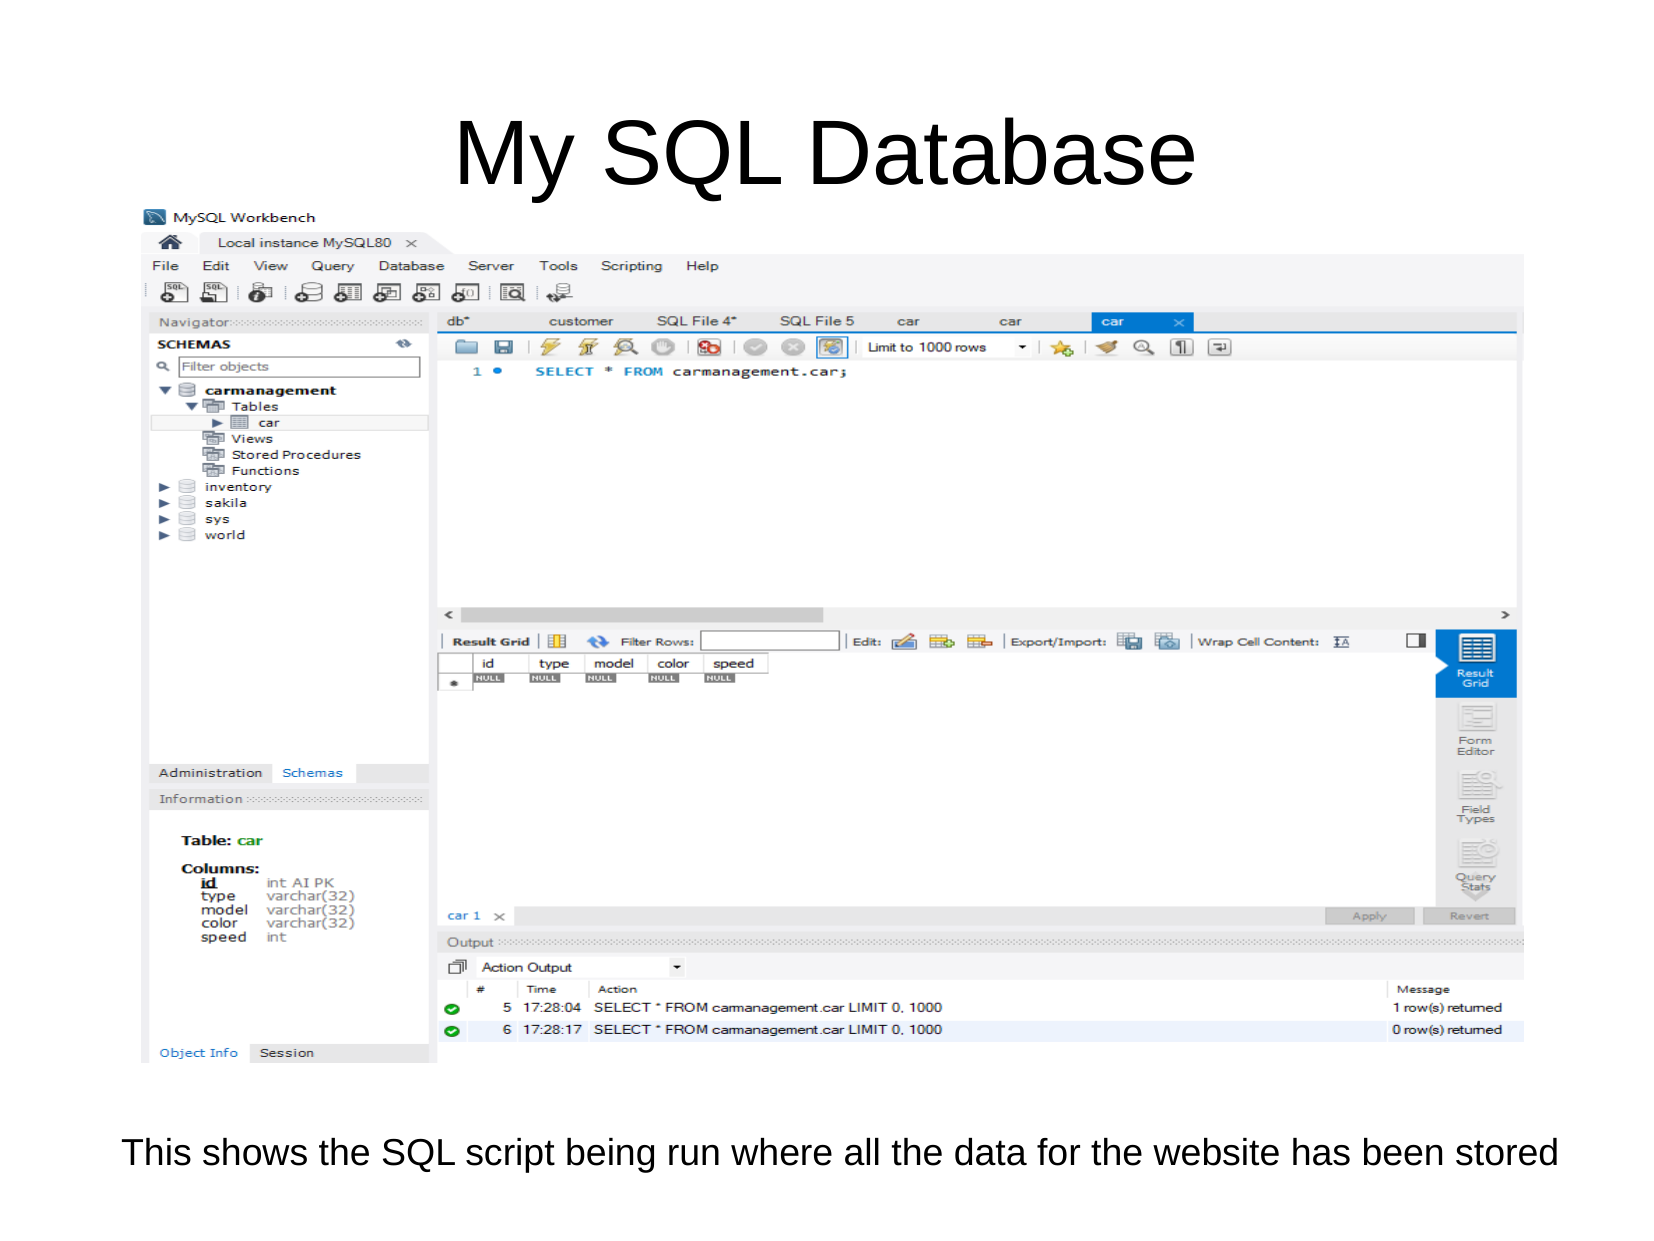

# My SQL Database
This shows the SQL script being run where all the data for the website has been stored